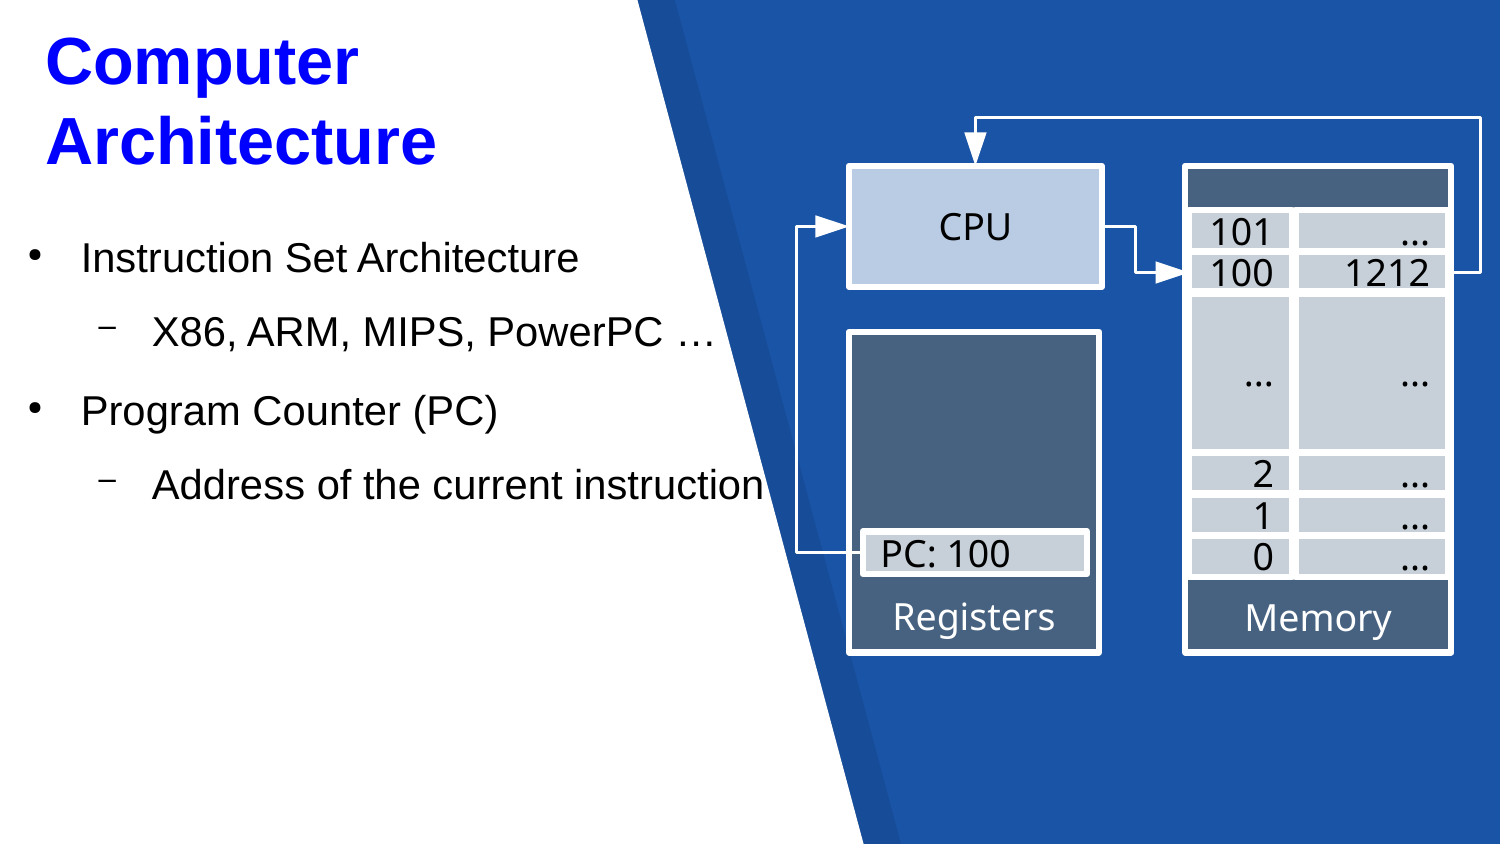

# Computer Architecture
Memory
CPU
101
...
Instruction Set Architecture
X86, ARM, MIPS, PowerPC …
Program Counter (PC)
Address of the current instruction
100
1212
...
...
Registers
2
...
1
...
PC: 100
0
...